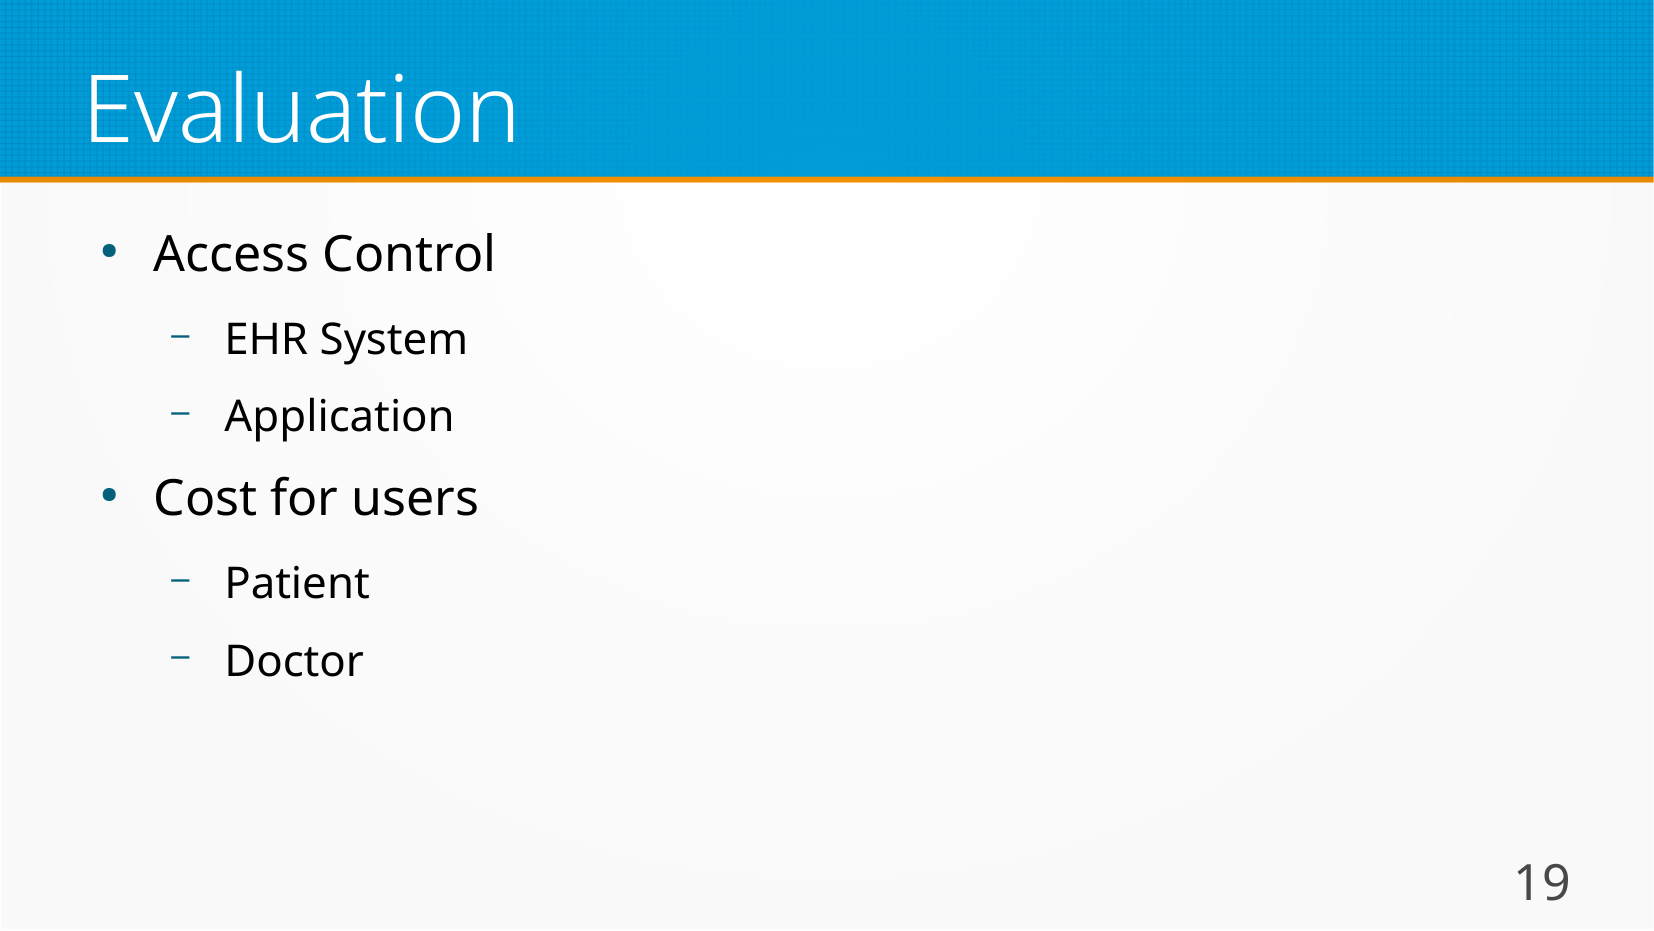

# Evaluation
Access Control
EHR System
Application
Cost for users
Patient
Doctor
19